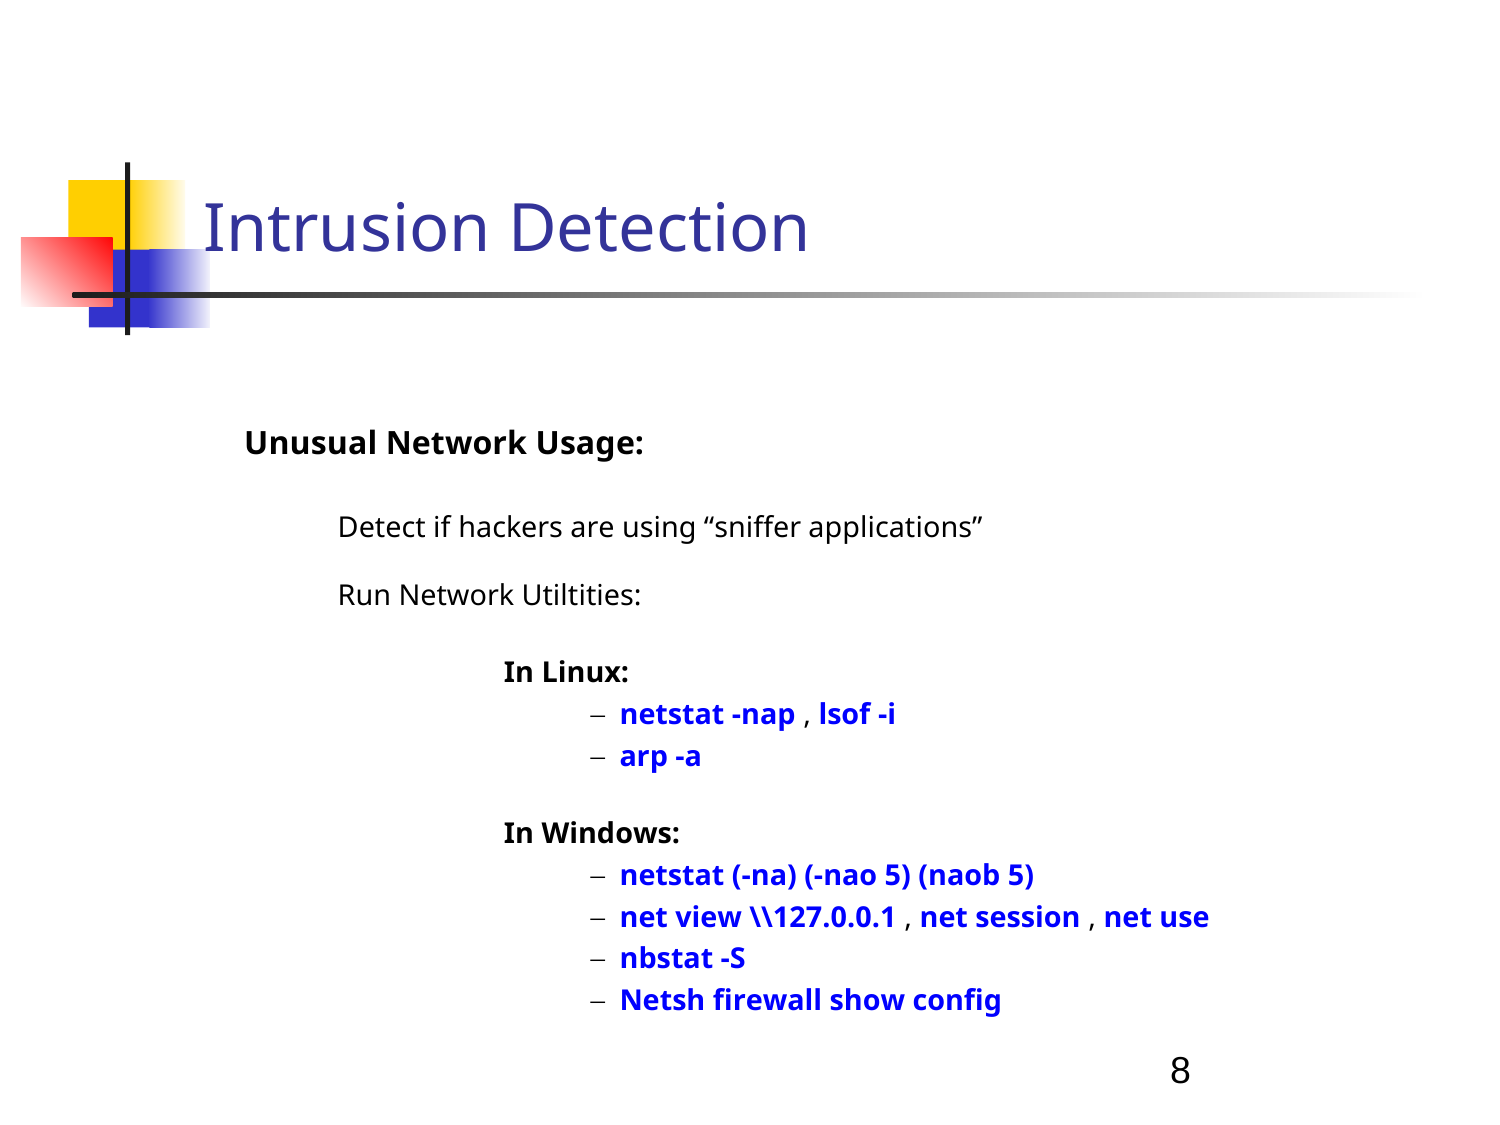

# Intrusion Detection
Unusual Network Usage:
Detect if hackers are using “sniffer applications”
Run Network Utiltities:
In Linux:
netstat -nap , lsof -i
arp -a
In Windows:
netstat (-na) (-nao 5) (naob 5)
net view \\127.0.0.1 , net session , net use
nbstat -S
Netsh firewall show config
8